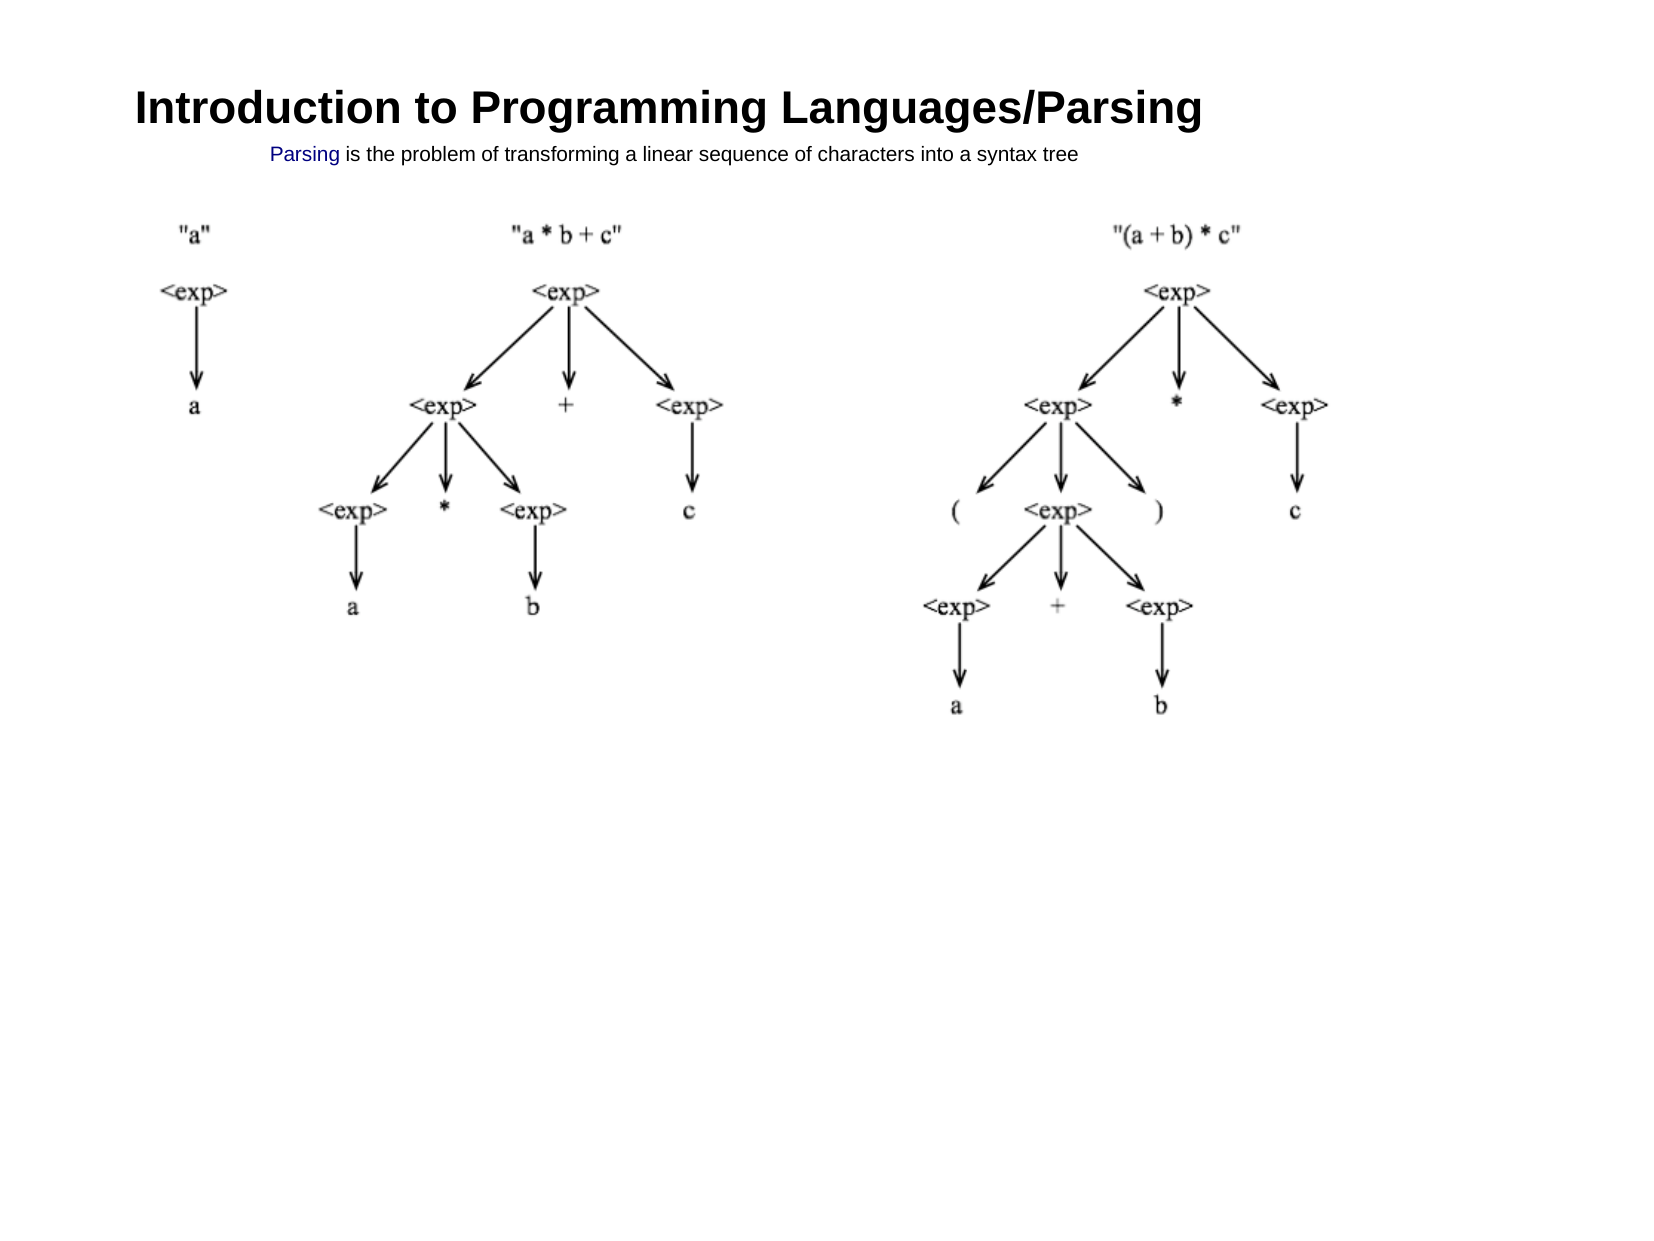

Introduction to Programming Languages/Parsing
Parsing is the problem of transforming a linear sequence of characters into a syntax tree